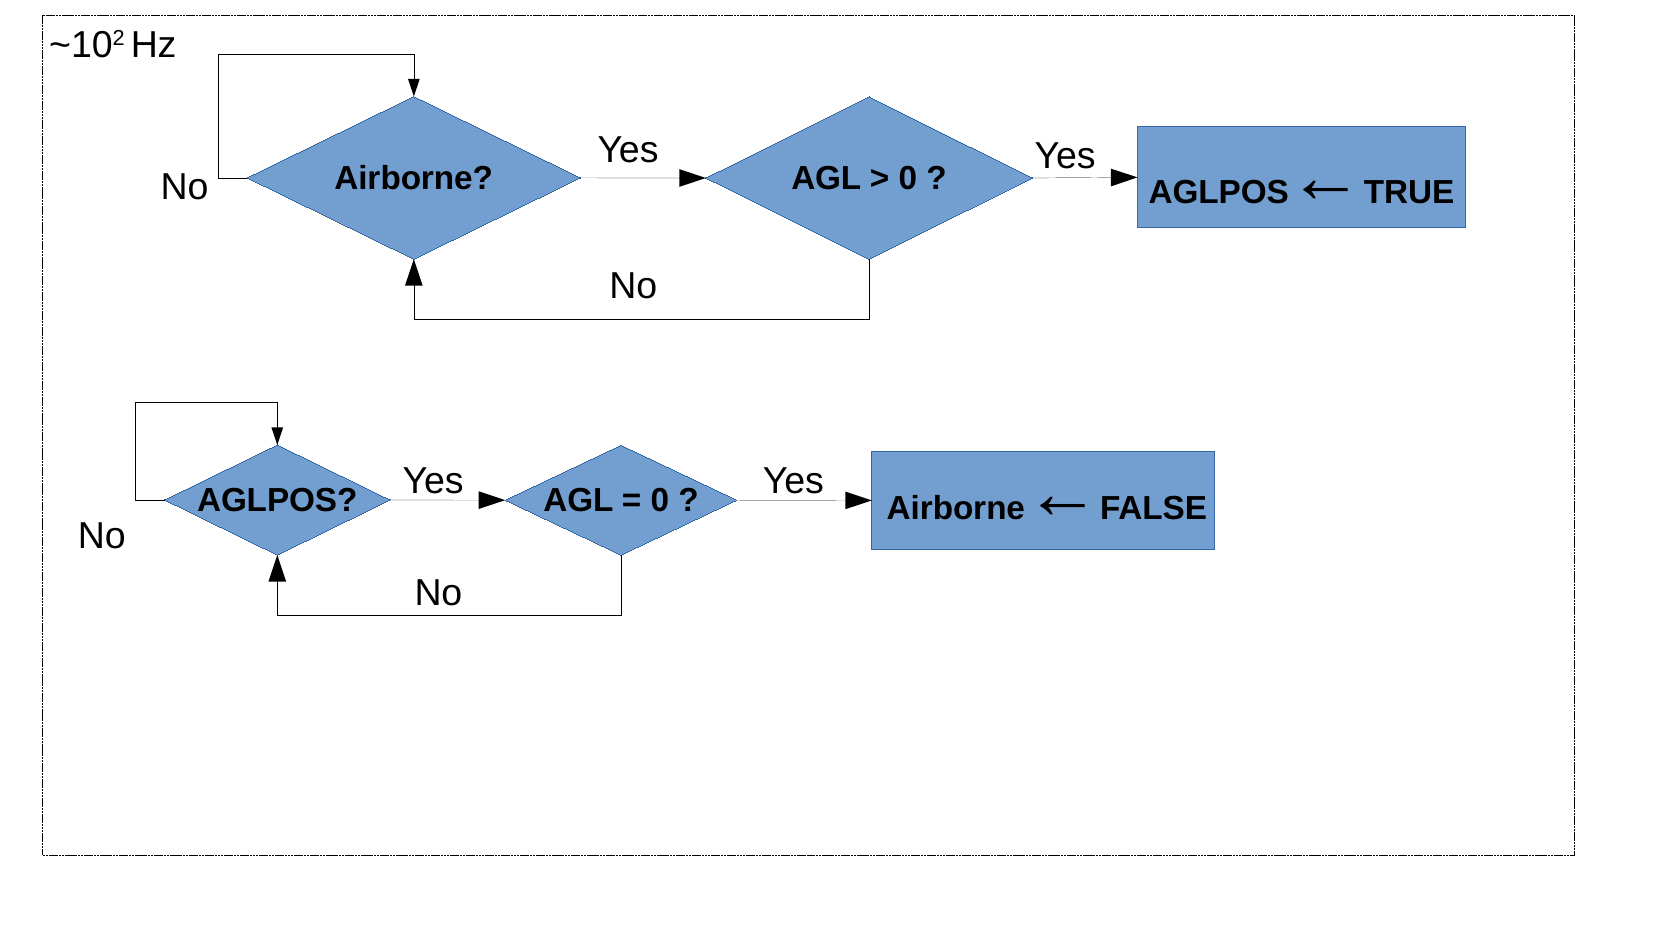

~102 Hz
Airborne?
AGL > 0 ?
Yes
AGLPOS←TRUE
Yes
No
No
Airborne←FALSE
AGLPOS?
AGL = 0 ?
Yes
Yes
No
No